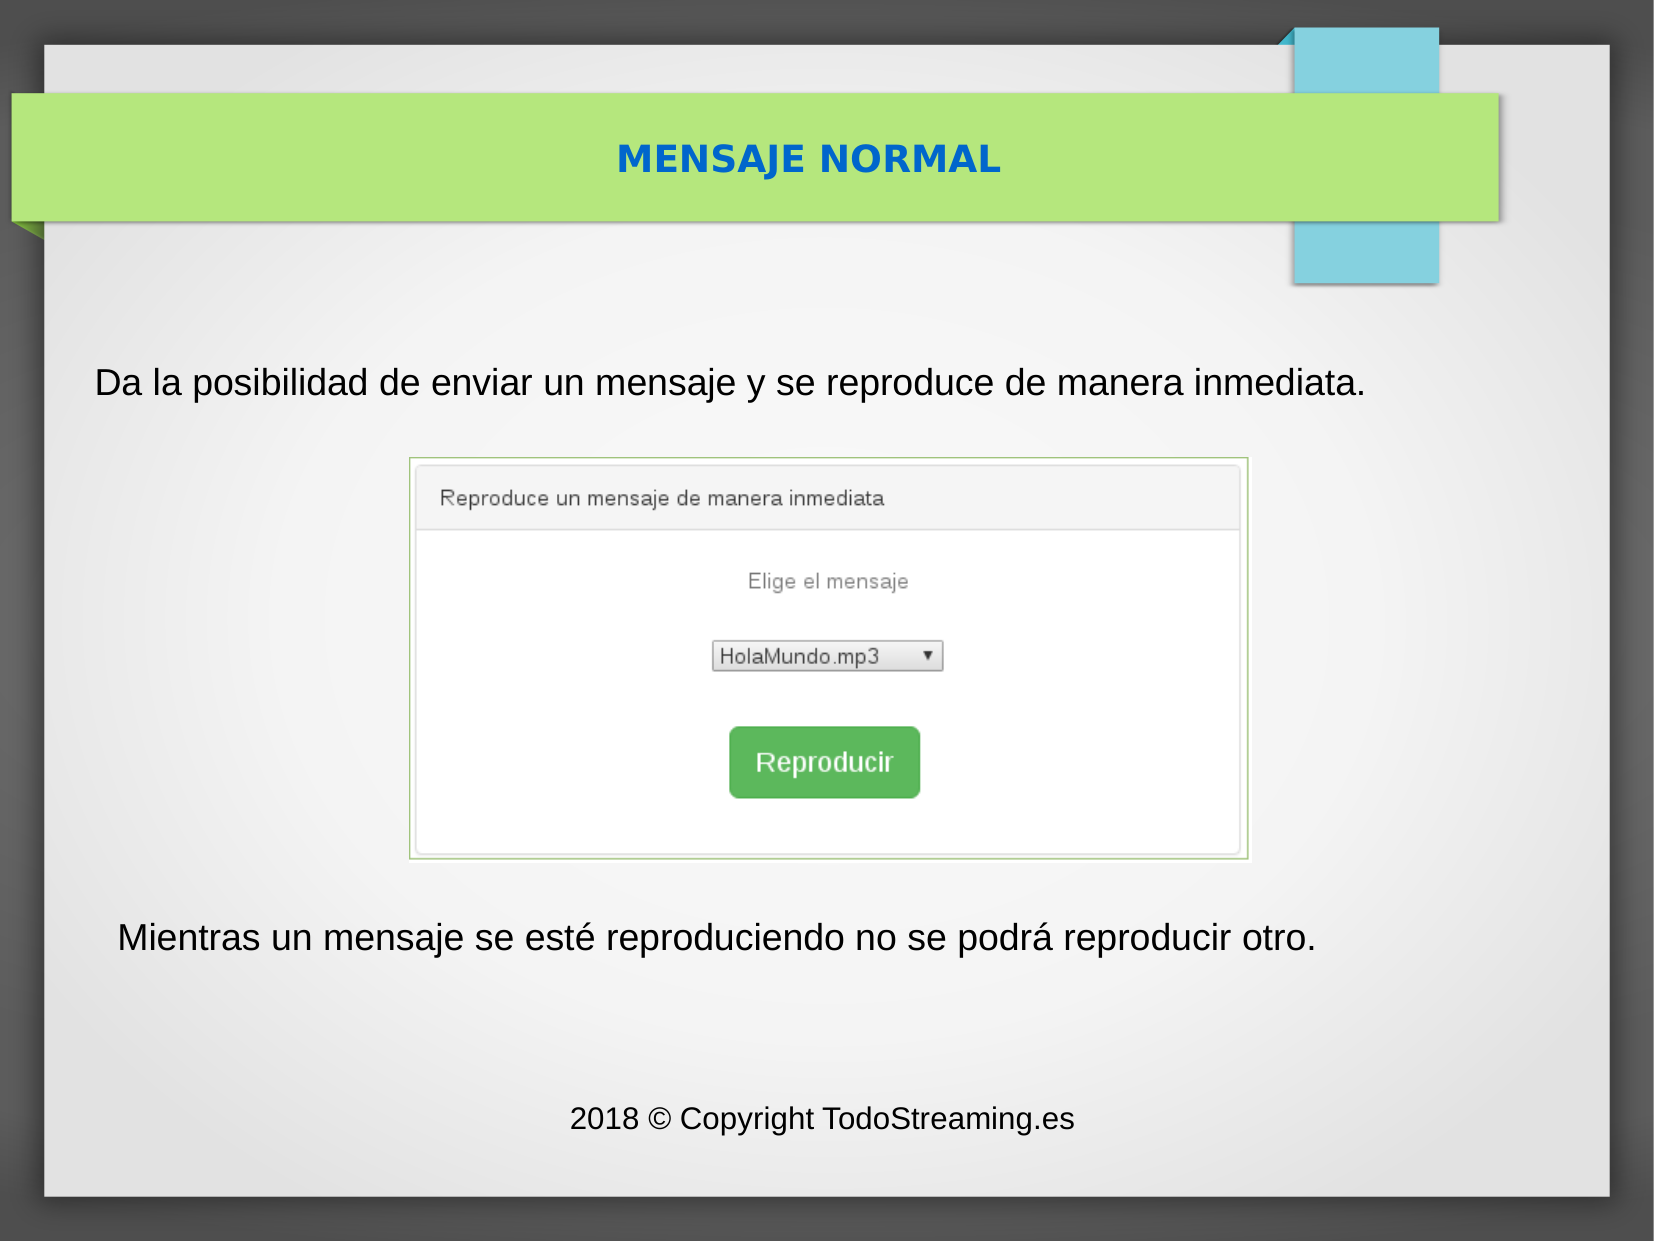

# MENSAJE NORMAL
Da la posibilidad de enviar un mensaje y se reproduce de manera inmediata.
Mientras un mensaje se esté reproduciendo no se podrá reproducir otro.
2018 © Copyright TodoStreaming.es